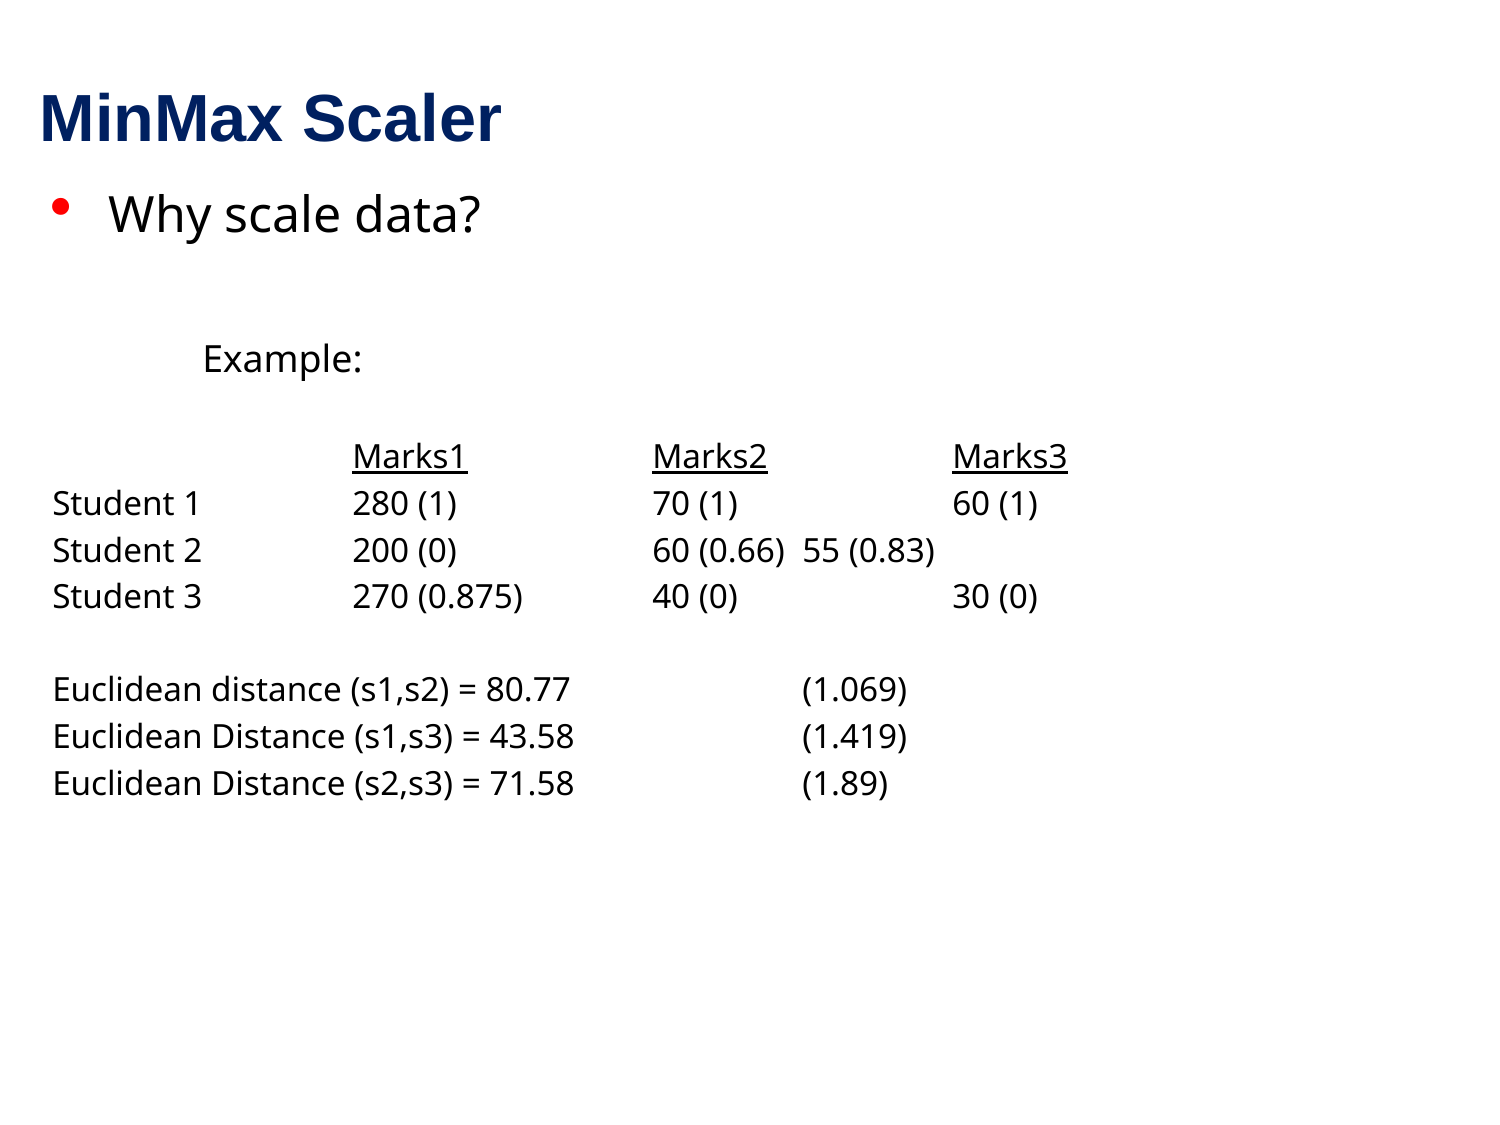

# MinMax Scaler
Why scale data?
	Example:
		Marks1		Marks2		Marks3
Student 1 	280 (1)		70 (1)		60 (1)
Student 2	200 (0)		60 (0.66)	55 (0.83)
Student 3	270 (0.875)	40 (0)		30 (0)
Euclidean distance (s1,s2) = 80.77 		(1.069)
Euclidean Distance (s1,s3) = 43.58		(1.419)
Euclidean Distance (s2,s3) = 71.58		(1.89)